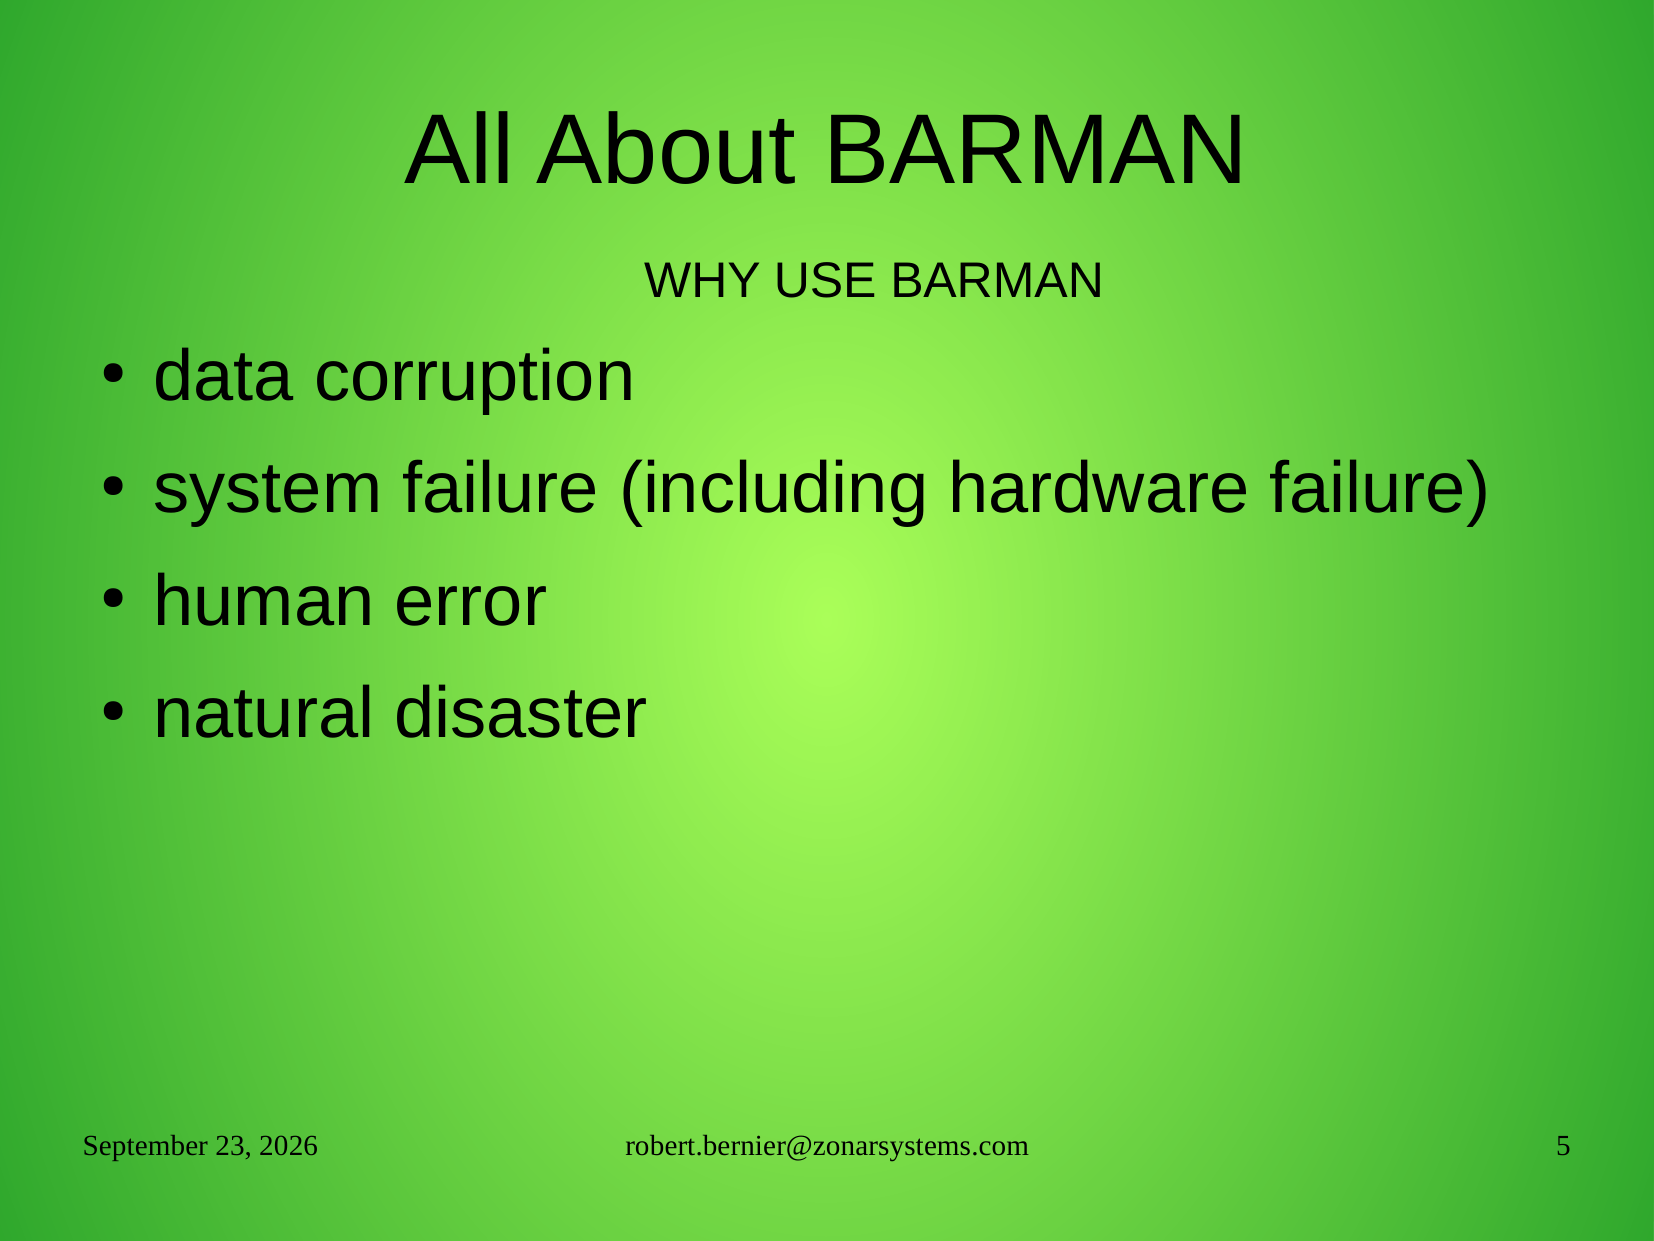

# All About BARMAN
WHY USE BARMAN
data corruption
system failure (including hardware failure)
human error
natural disaster
robert.bernier@zonarsystems.com
5